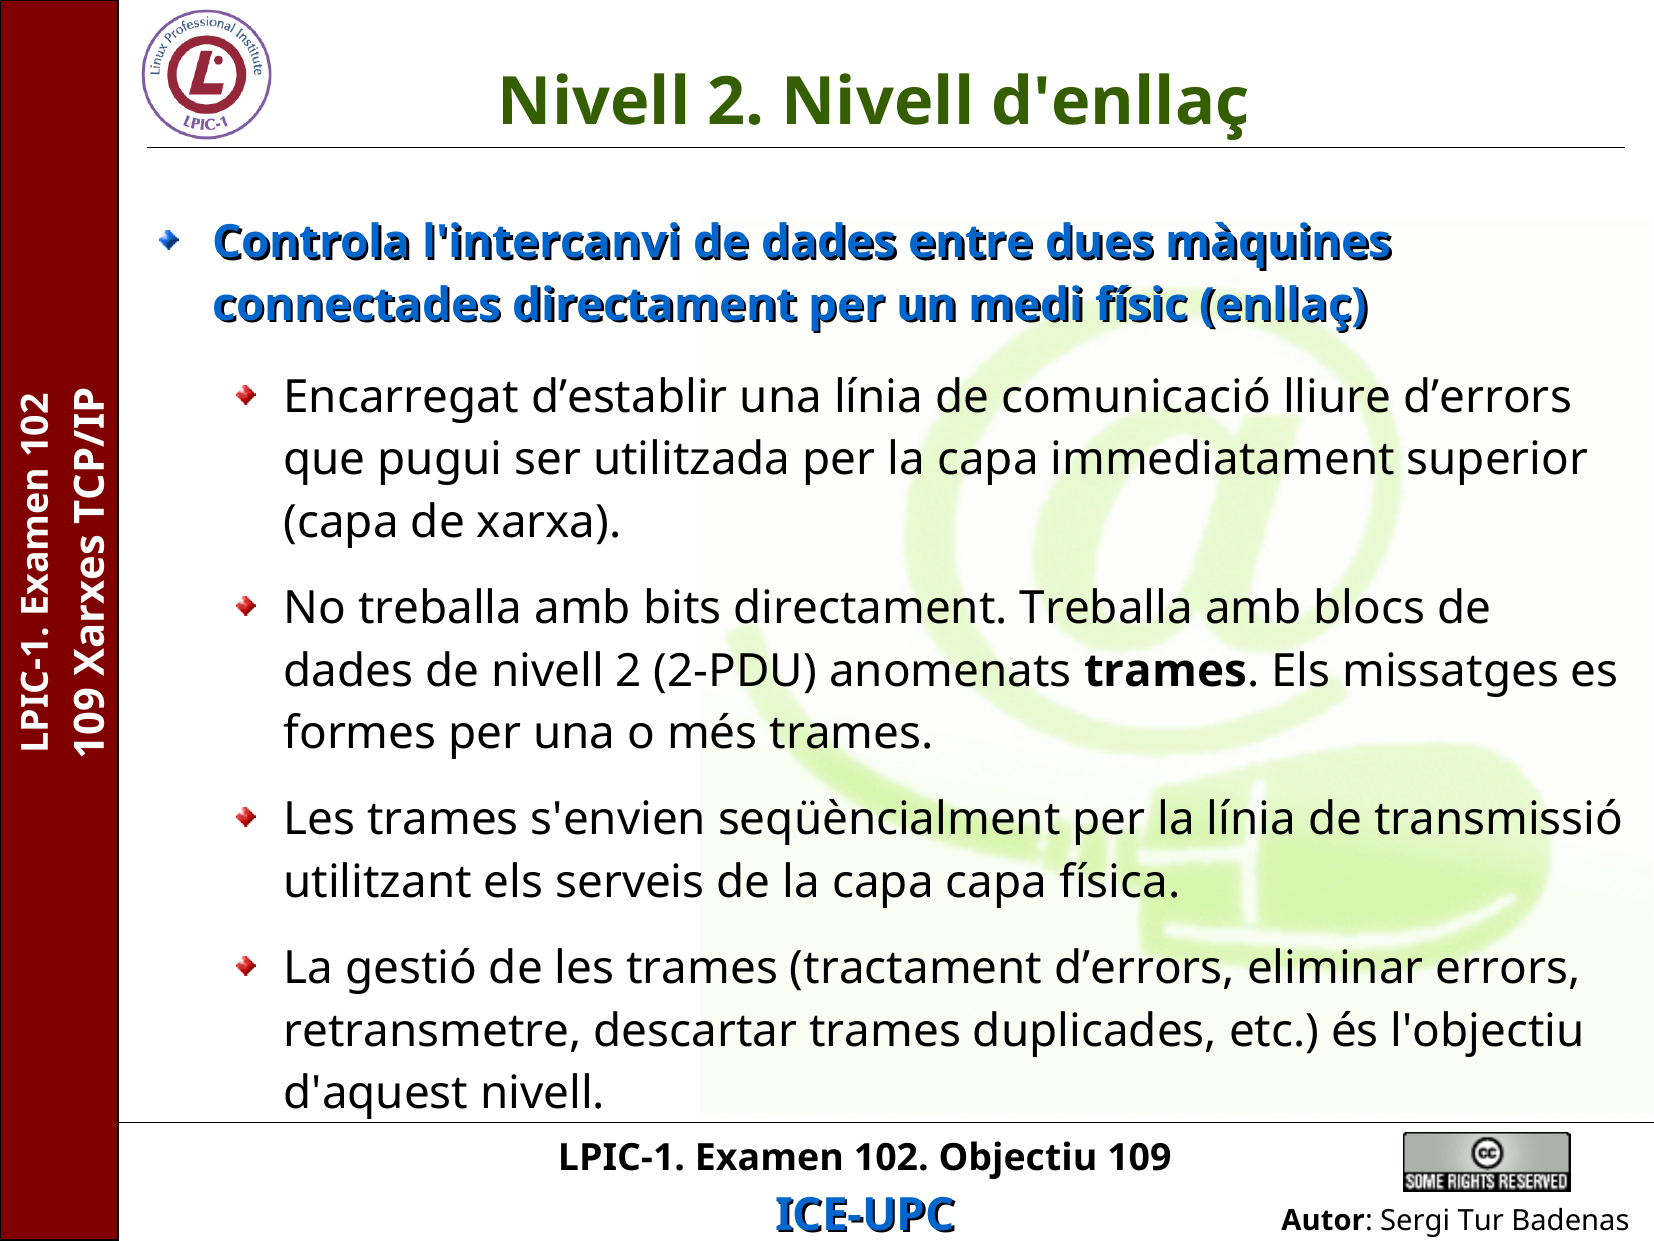

# Nivell 2. Nivell d'enllaç
Controla l'intercanvi de dades entre dues màquines connectades directament per un medi físic (enllaç)
Encarregat d’establir una línia de comunicació lliure d’errors que pugui ser utilitzada per la capa immediatament superior (capa de xarxa).
No treballa amb bits directament. Treballa amb blocs de dades de nivell 2 (2-PDU) anomenats trames. Els missatges es formes per una o més trames.
Les trames s'envien seqüèncialment per la línia de transmissió utilitzant els serveis de la capa capa física.
La gestió de les trames (tractament d’errors, eliminar errors, retransmetre, descartar trames duplicades, etc.) és l'objectiu d'aquest nivell.